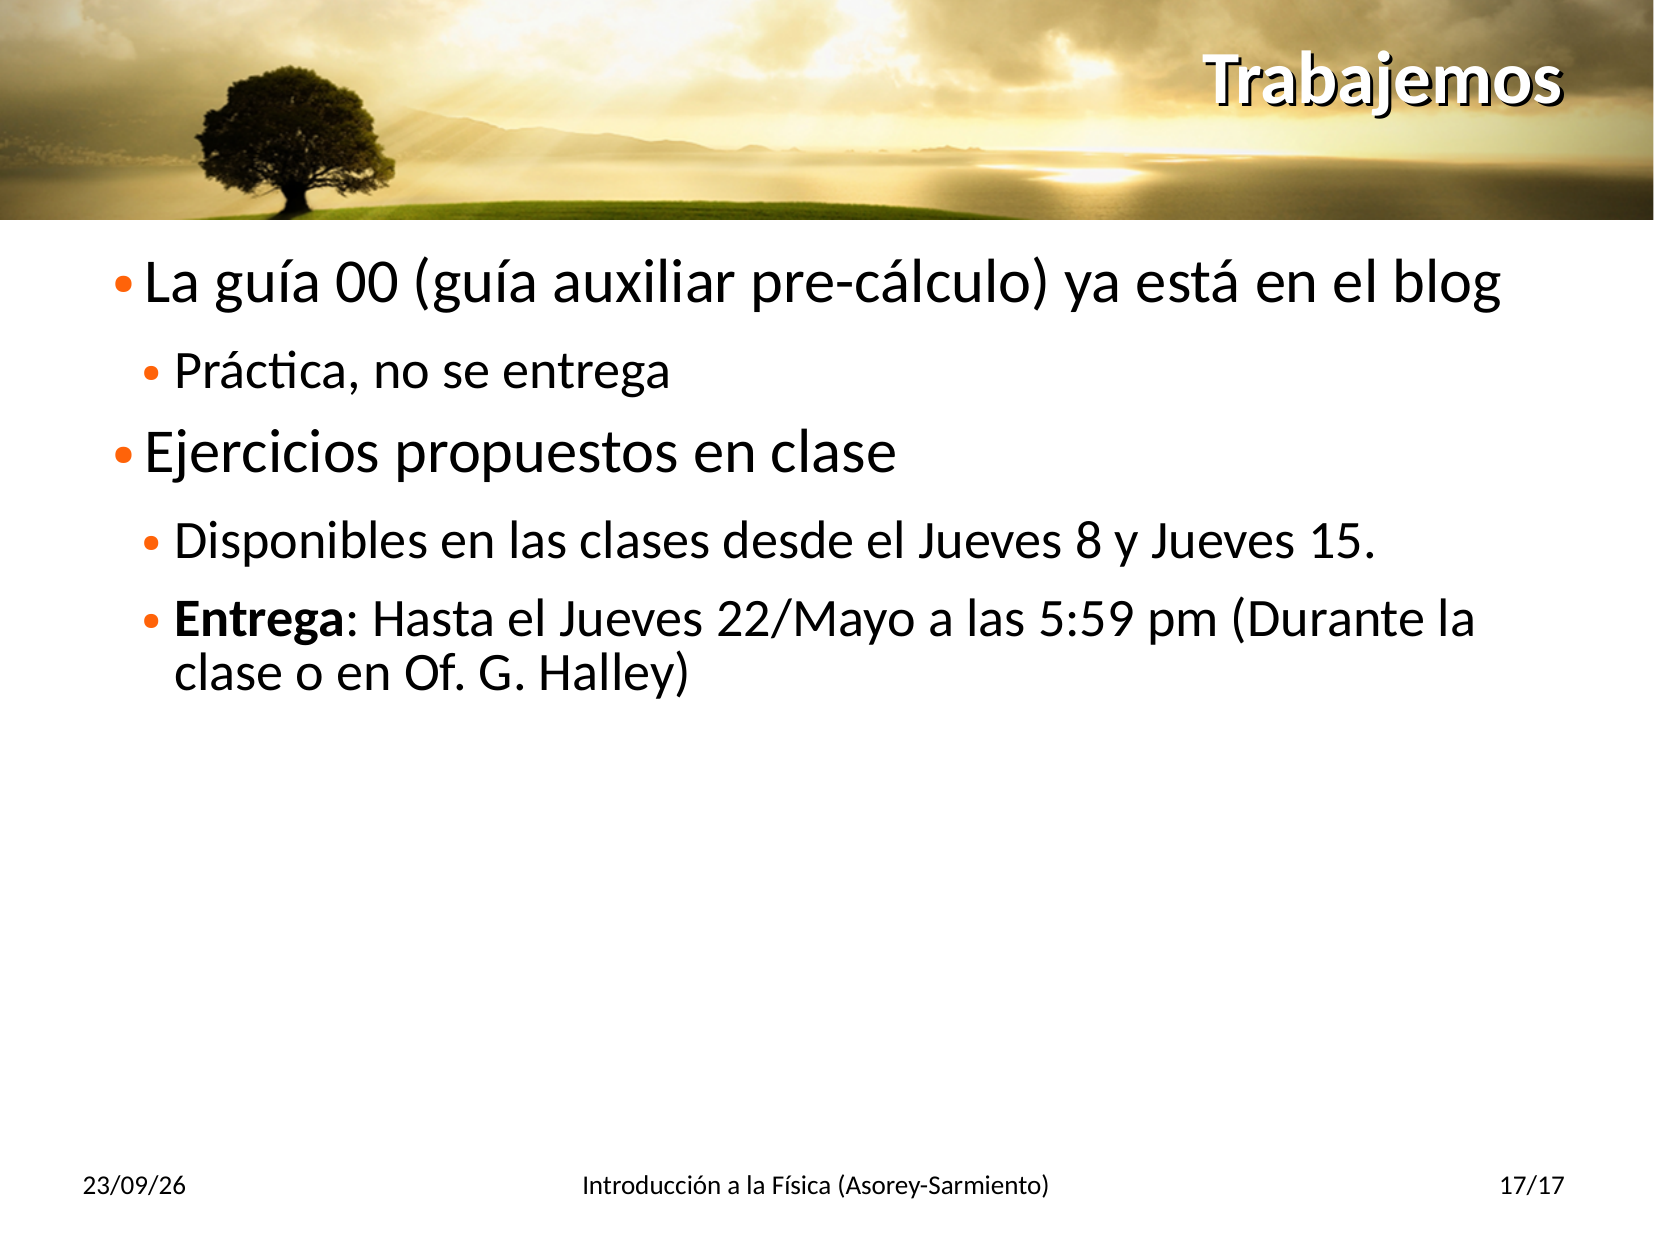

# Trabajemos
La guía 00 (guía auxiliar pre-cálculo) ya está en el blog
Práctica, no se entrega
Ejercicios propuestos en clase
Disponibles en las clases desde el Jueves 8 y Jueves 15.
Entrega: Hasta el Jueves 22/Mayo a las 5:59 pm (Durante la clase o en Of. G. Halley)
Introducción a la Física (Asorey-Sarmiento)
17